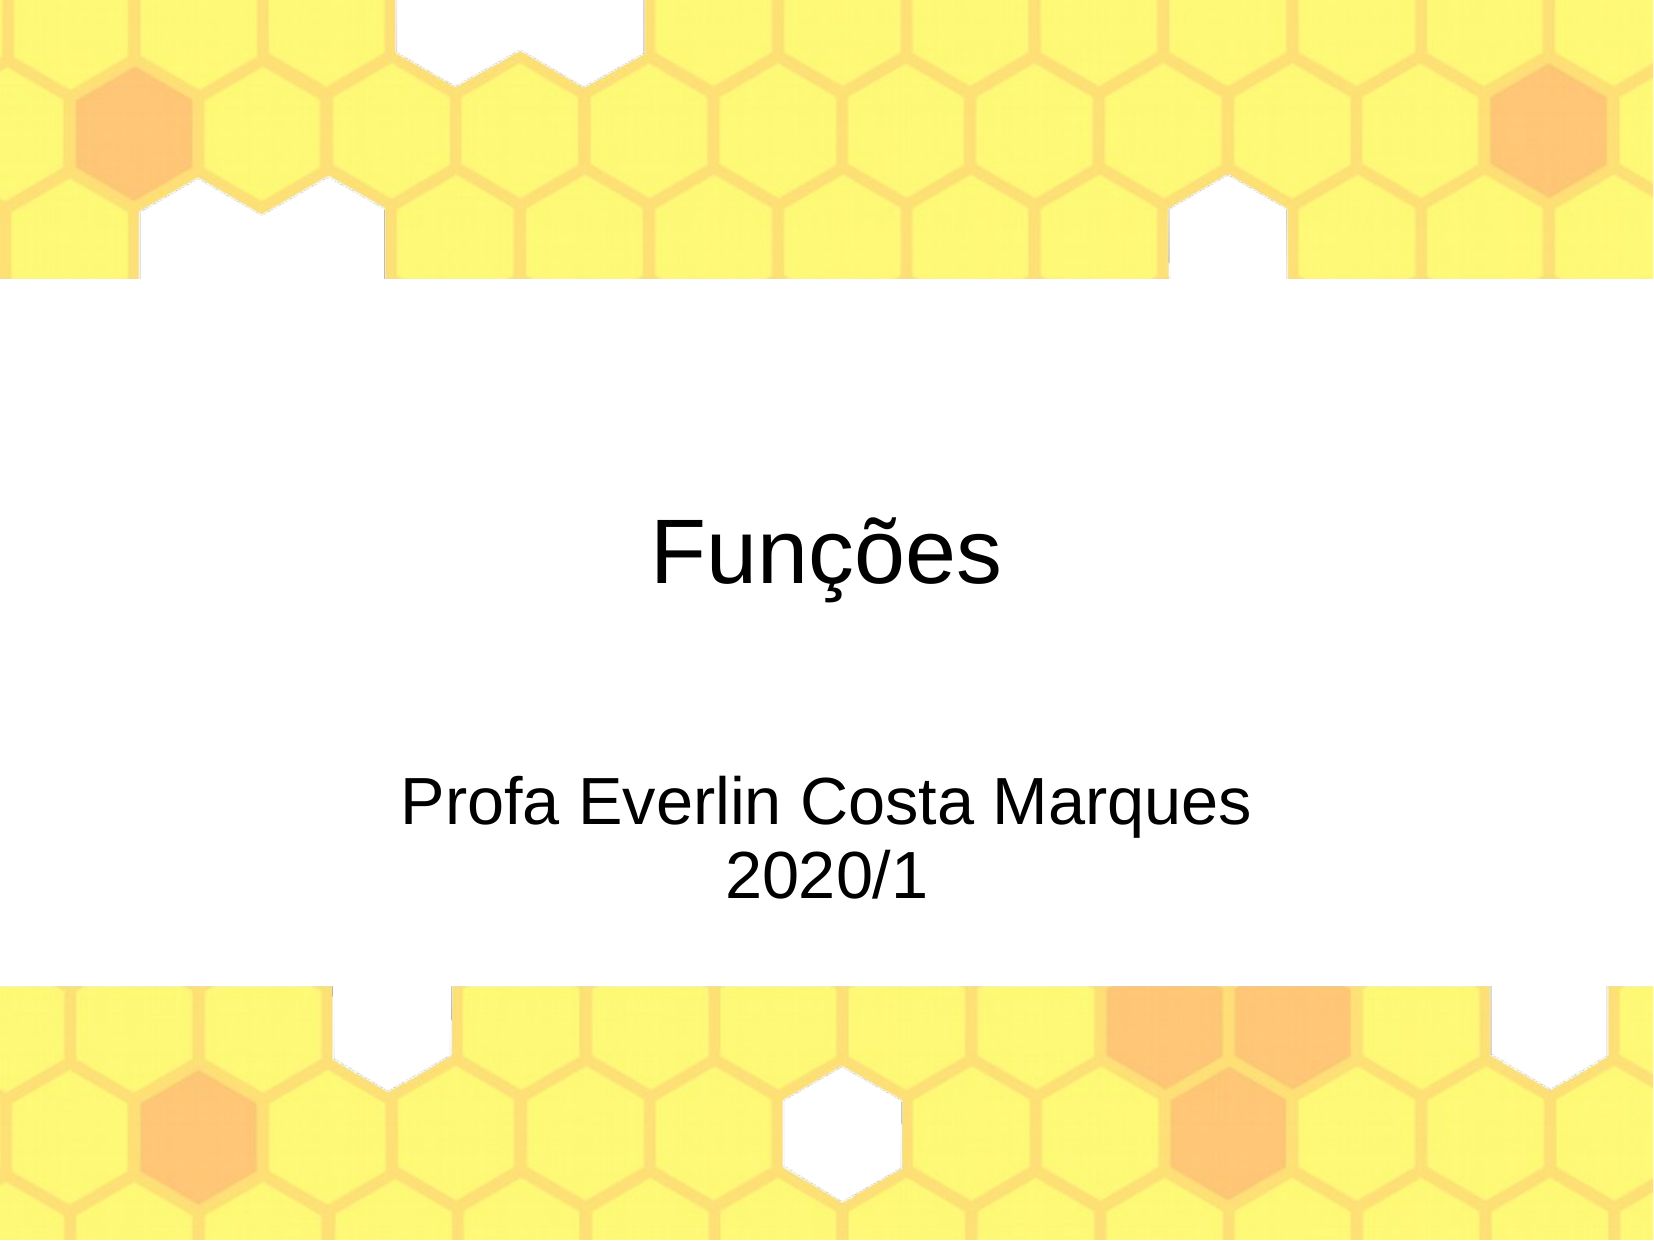

# Funções
Profa Everlin Costa Marques
2020/1